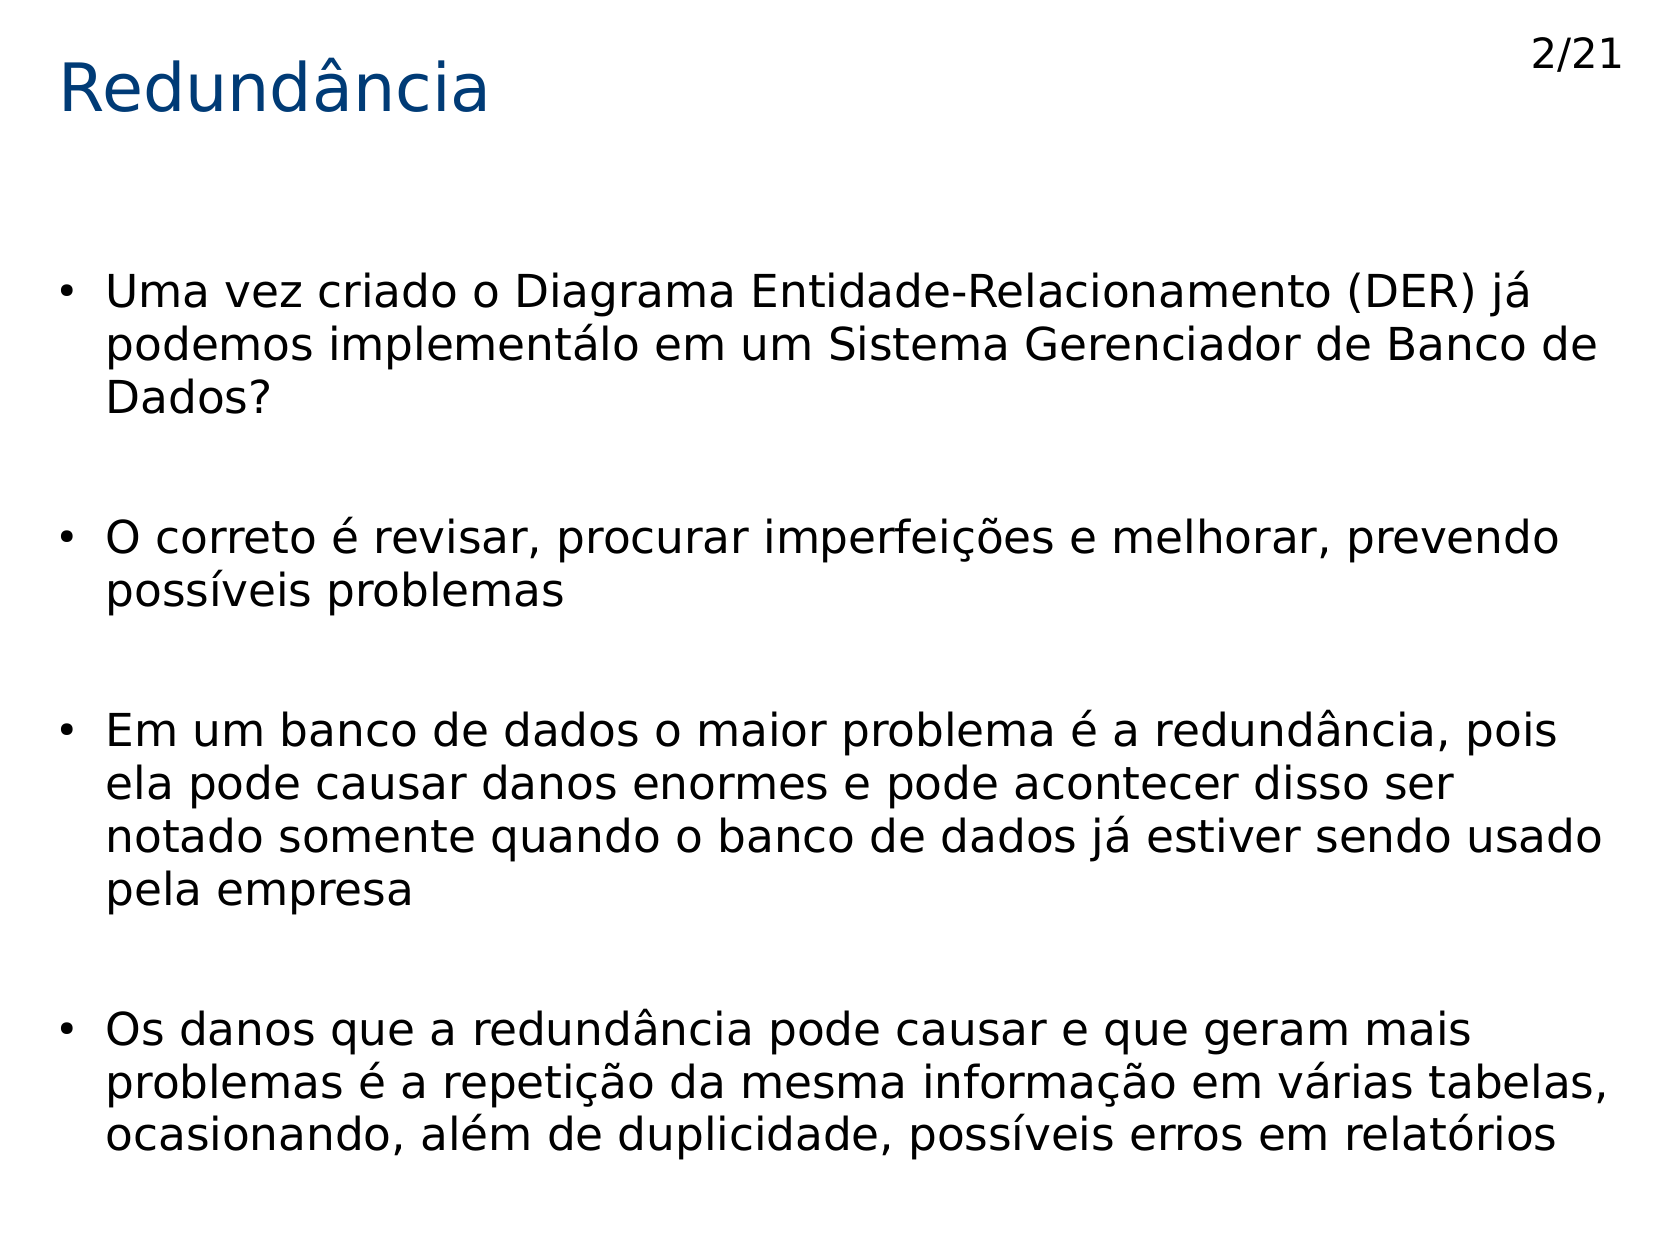

# Redundância
2
Uma vez criado o Diagrama Entidade-Relacionamento (DER) já podemos implementálo em um Sistema Gerenciador de Banco de Dados?
O correto é revisar, procurar imperfeições e melhorar, prevendo possíveis problemas
Em um banco de dados o maior problema é a redundância, pois ela pode causar danos enormes e pode acontecer disso ser notado somente quando o banco de dados já estiver sendo usado pela empresa
Os danos que a redundância pode causar e que geram mais problemas é a repetição da mesma informação em várias tabelas, ocasionando, além de duplicidade, possíveis erros em relatórios